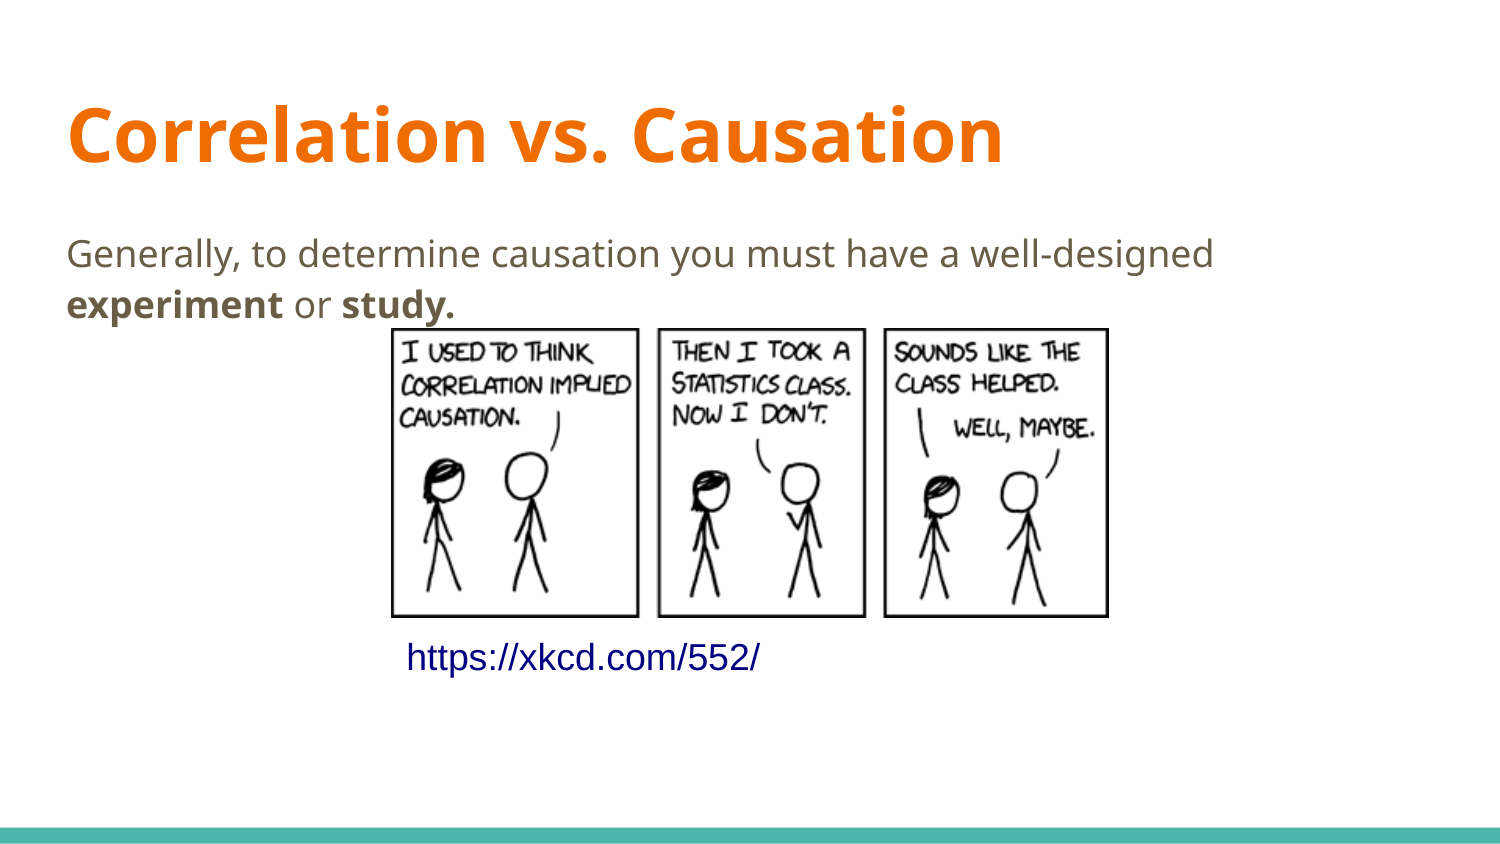

# Correlation vs. Causation
Generally, to determine causation you must have a well-designed experiment or study.
https://xkcd.com/552/